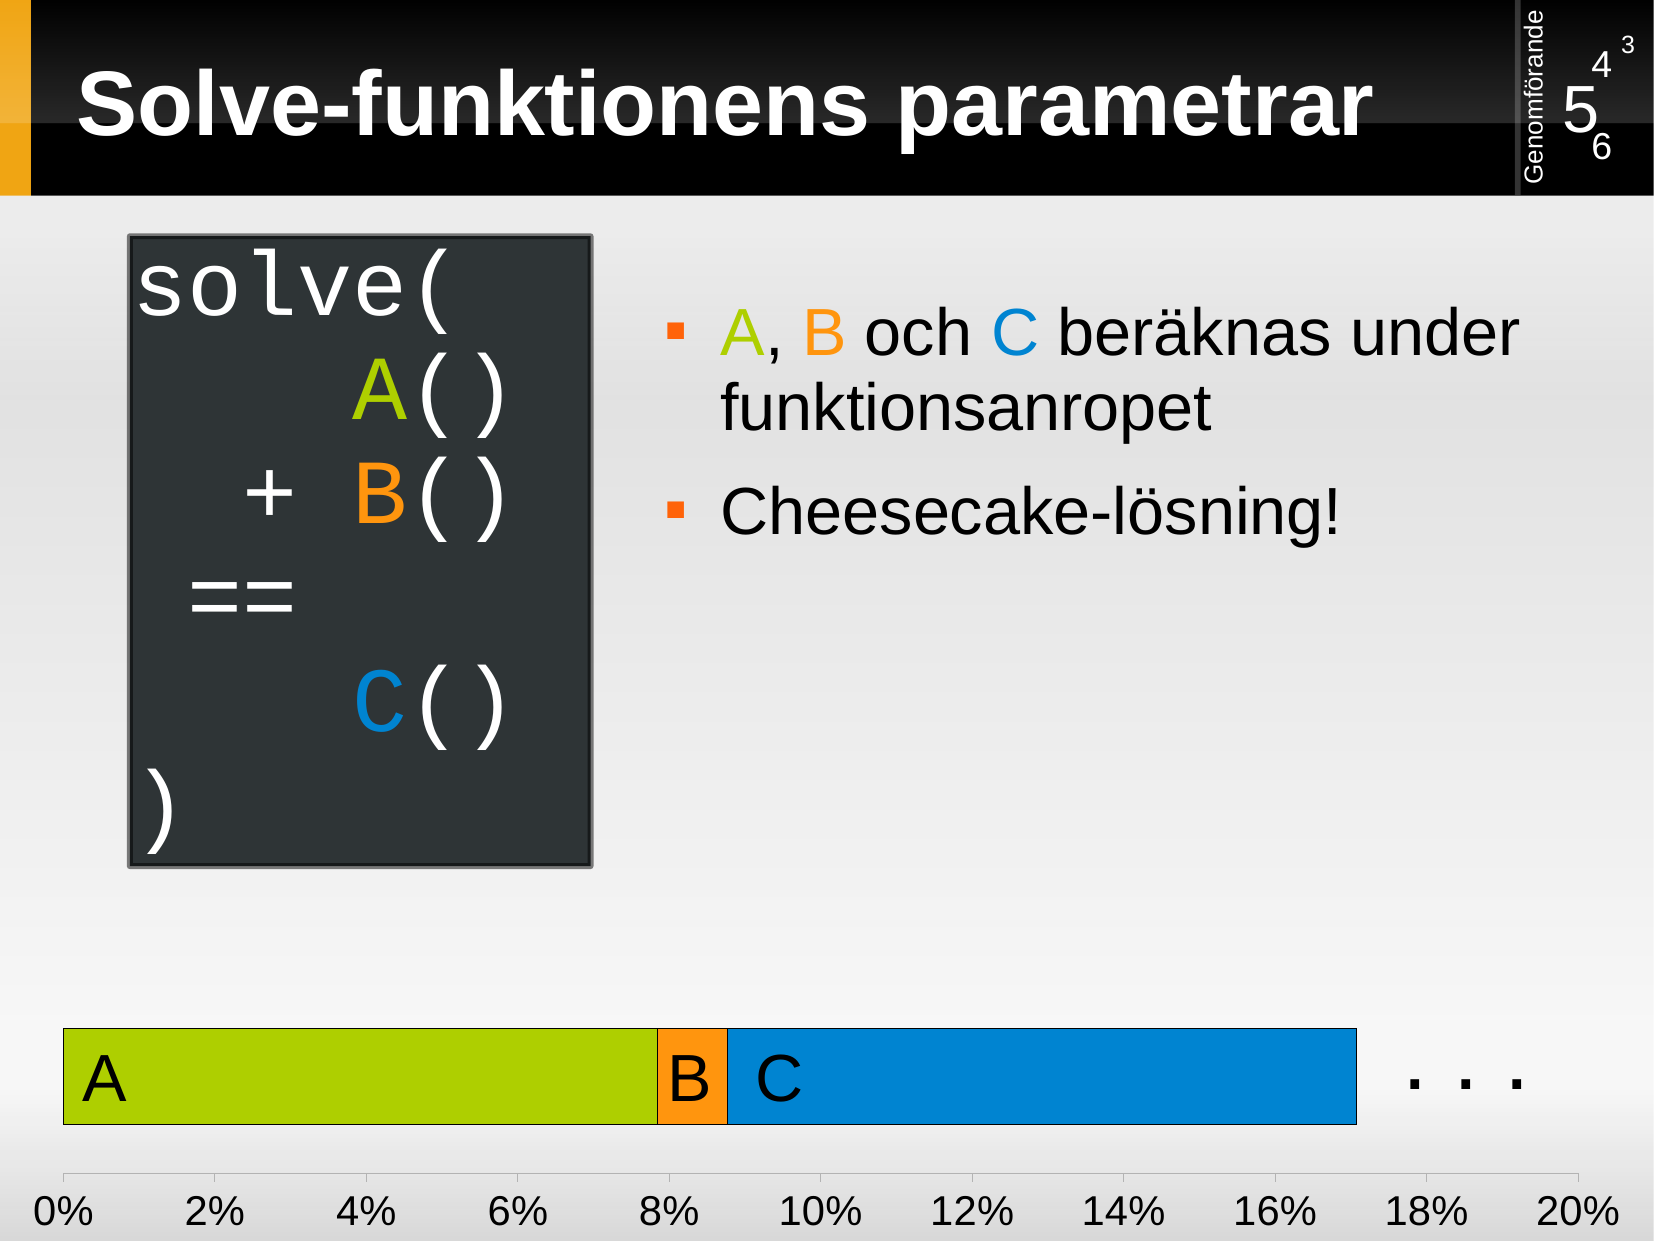

# Solve-funktionens parametrar
3
4
5
Genomförande
6
solve(
 A()
 + B()
 ==
 C()
)
A, B och C beräknas under funktionsanropet
Cheesecake-lösning!
### Chart
| Category | A | B | C | solve |
|---|---|---|---|---|
| Params | 0.078429952 | 0.009227053 | 0.083043478 | 0.829299517 |. . .
A
B
C